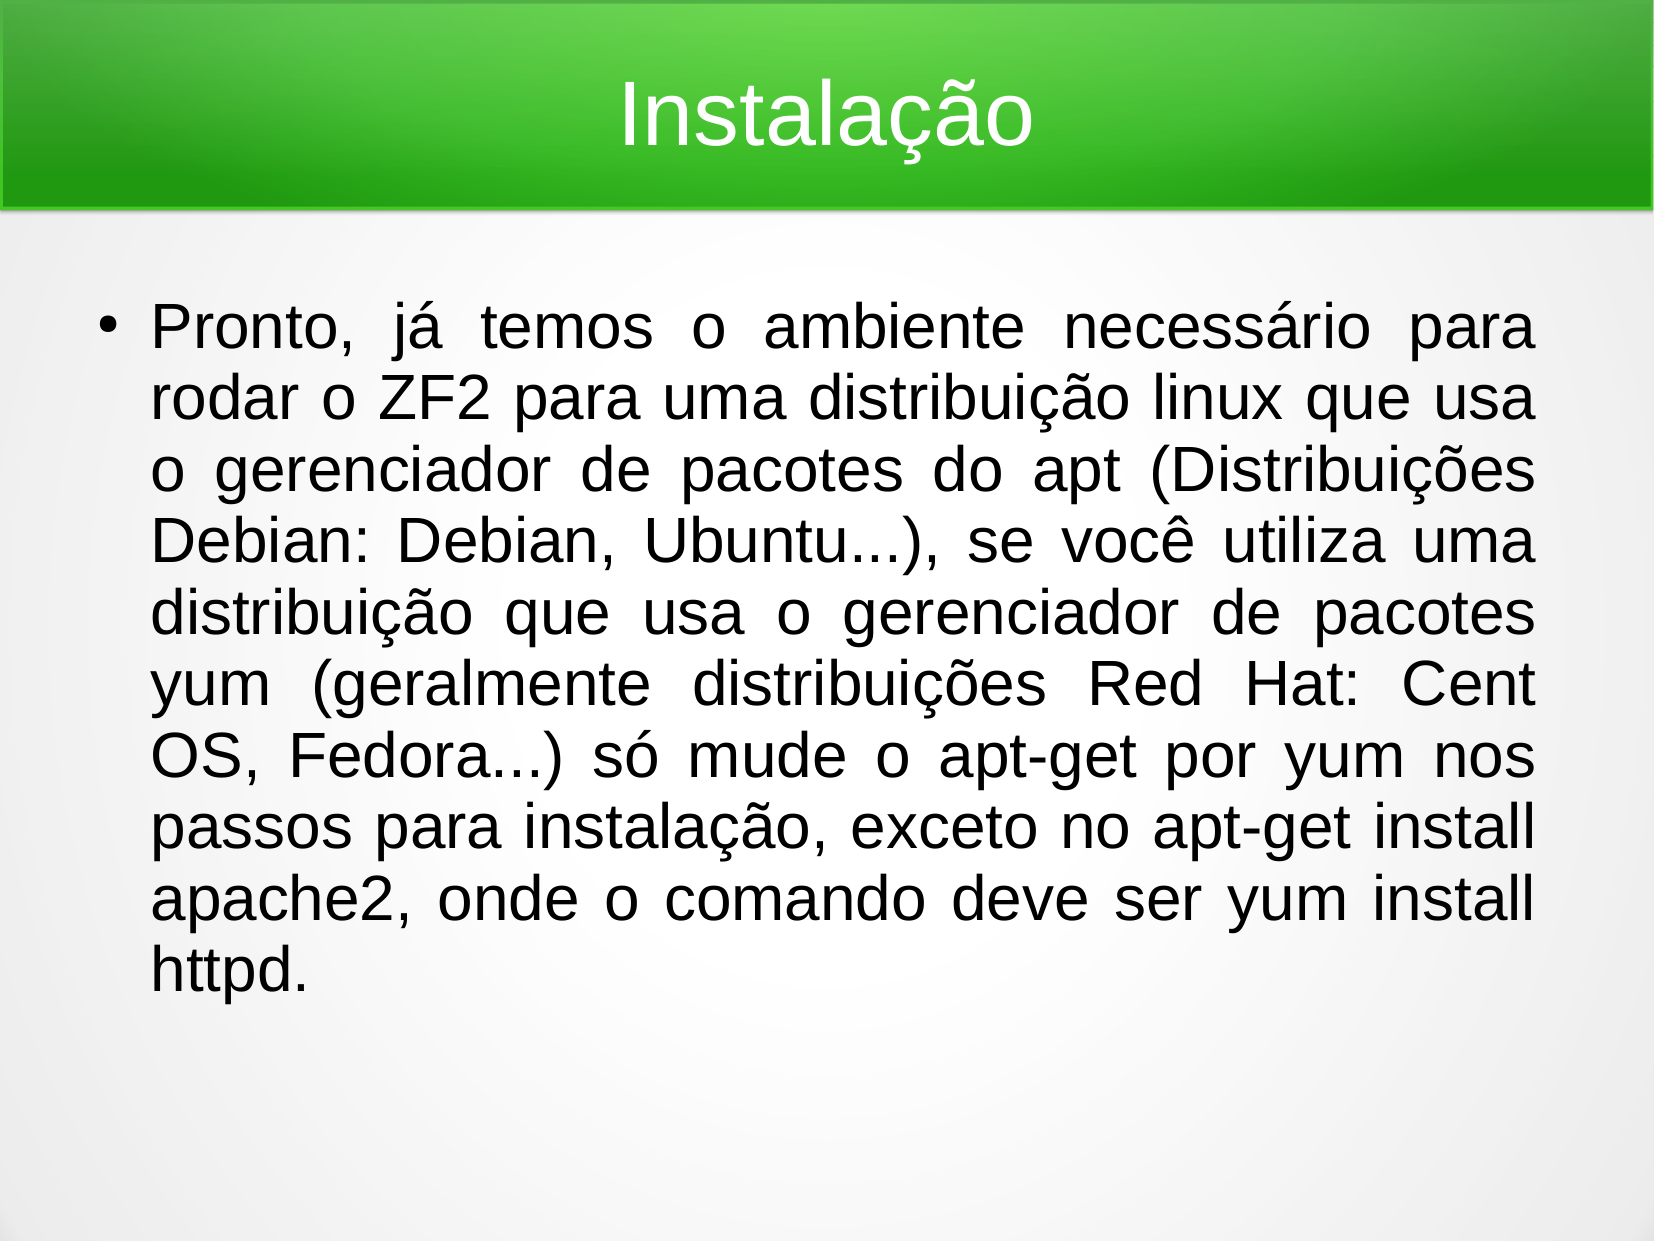

# Instalação
Pronto, já temos o ambiente necessário para rodar o ZF2 para uma distribuição linux que usa o gerenciador de pacotes do apt (Distribuições Debian: Debian, Ubuntu...), se você utiliza uma distribuição que usa o gerenciador de pacotes yum (geralmente distribuições Red Hat: Cent OS, Fedora...) só mude o apt-get por yum nos passos para instalação, exceto no apt-get install apache2, onde o comando deve ser yum install httpd.